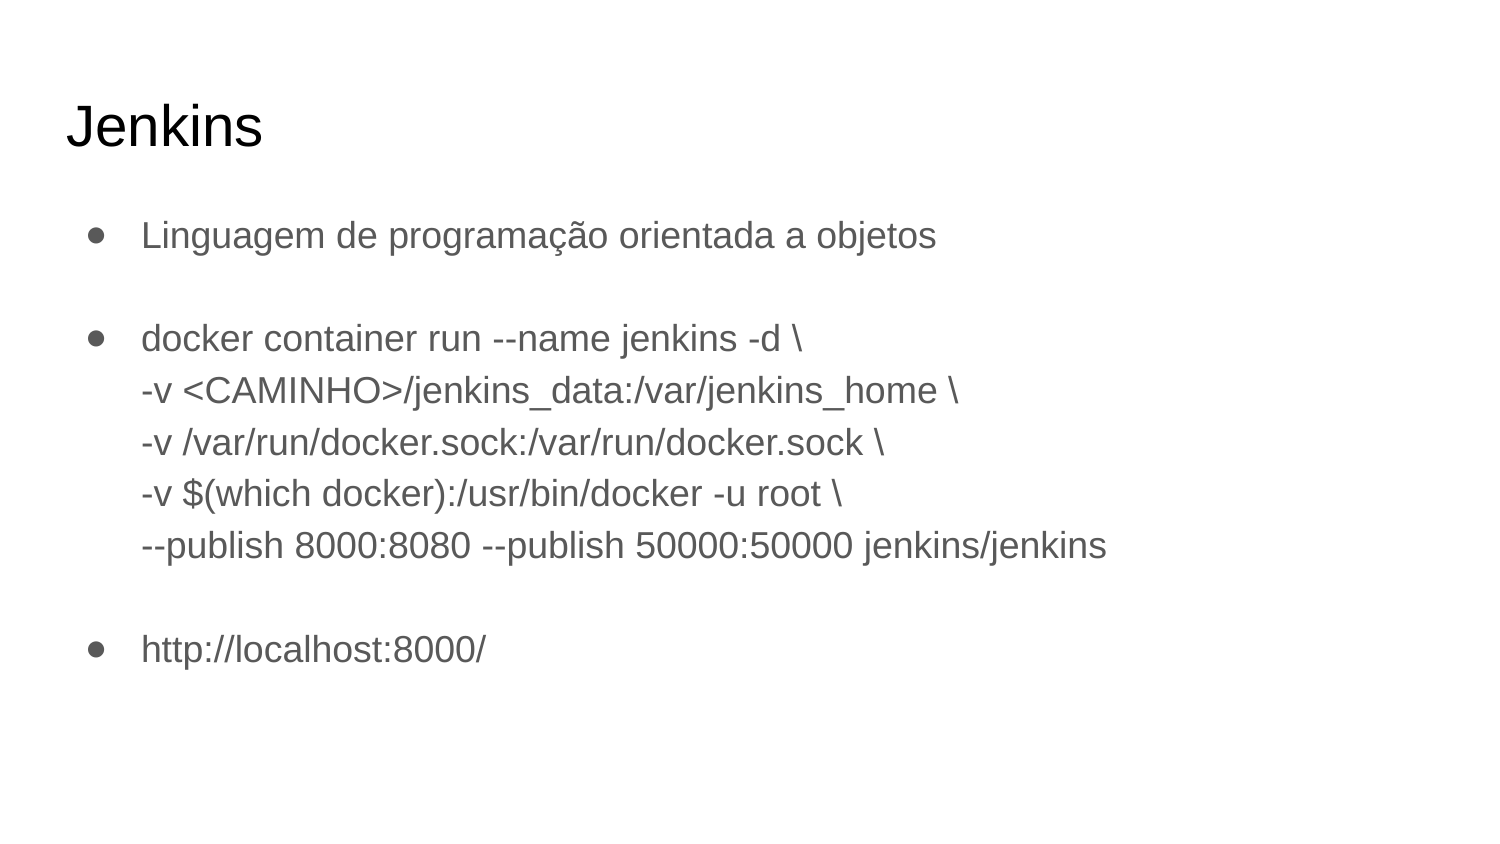

# Jenkins
Linguagem de programação orientada a objetos
docker container run --name jenkins -d \
-v <CAMINHO>/jenkins_data:/var/jenkins_home \
-v /var/run/docker.sock:/var/run/docker.sock \
-v $(which docker):/usr/bin/docker -u root \
--publish 8000:8080 --publish 50000:50000 jenkins/jenkins
http://localhost:8000/